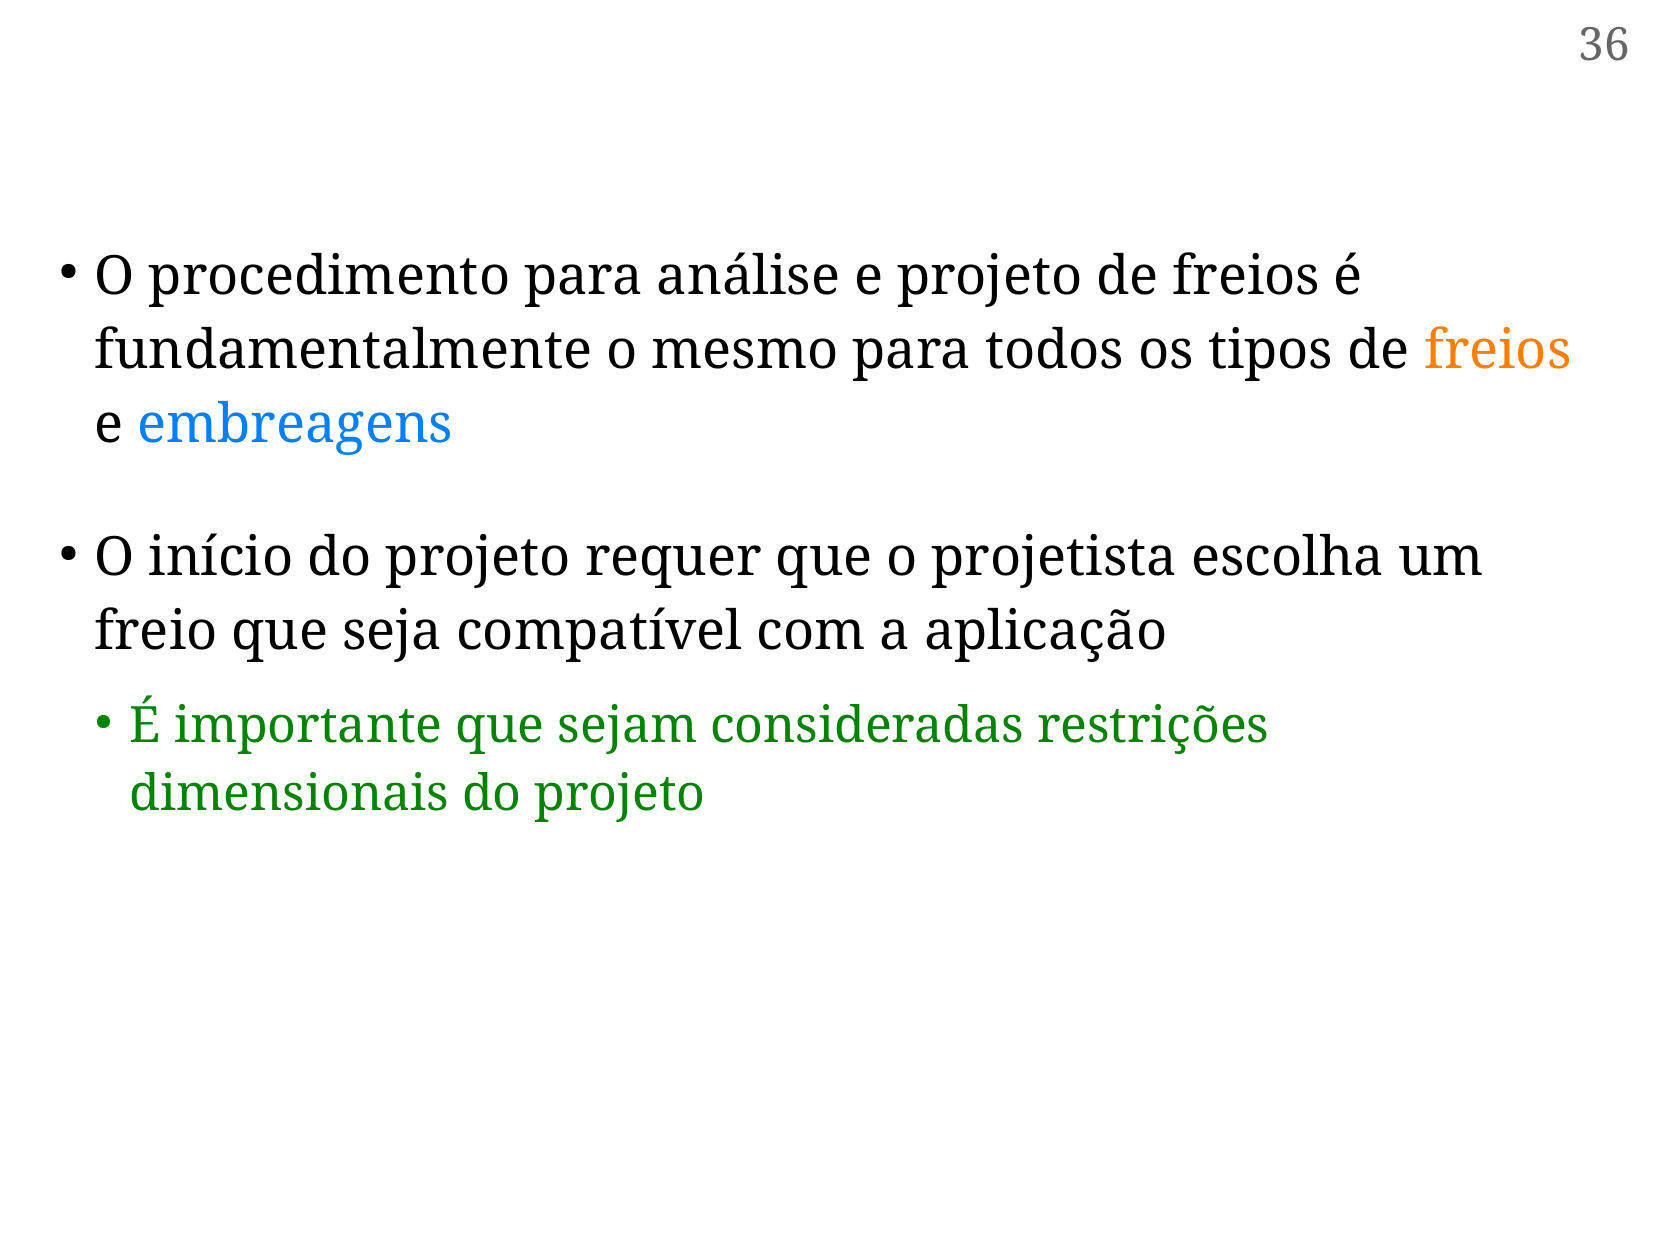

36
#
O procedimento para análise e projeto de freios é fundamentalmente o mesmo para todos os tipos de freios e embreagens
O início do projeto requer que o projetista escolha um freio que seja compatível com a aplicação
É importante que sejam consideradas restrições dimensionais do projeto